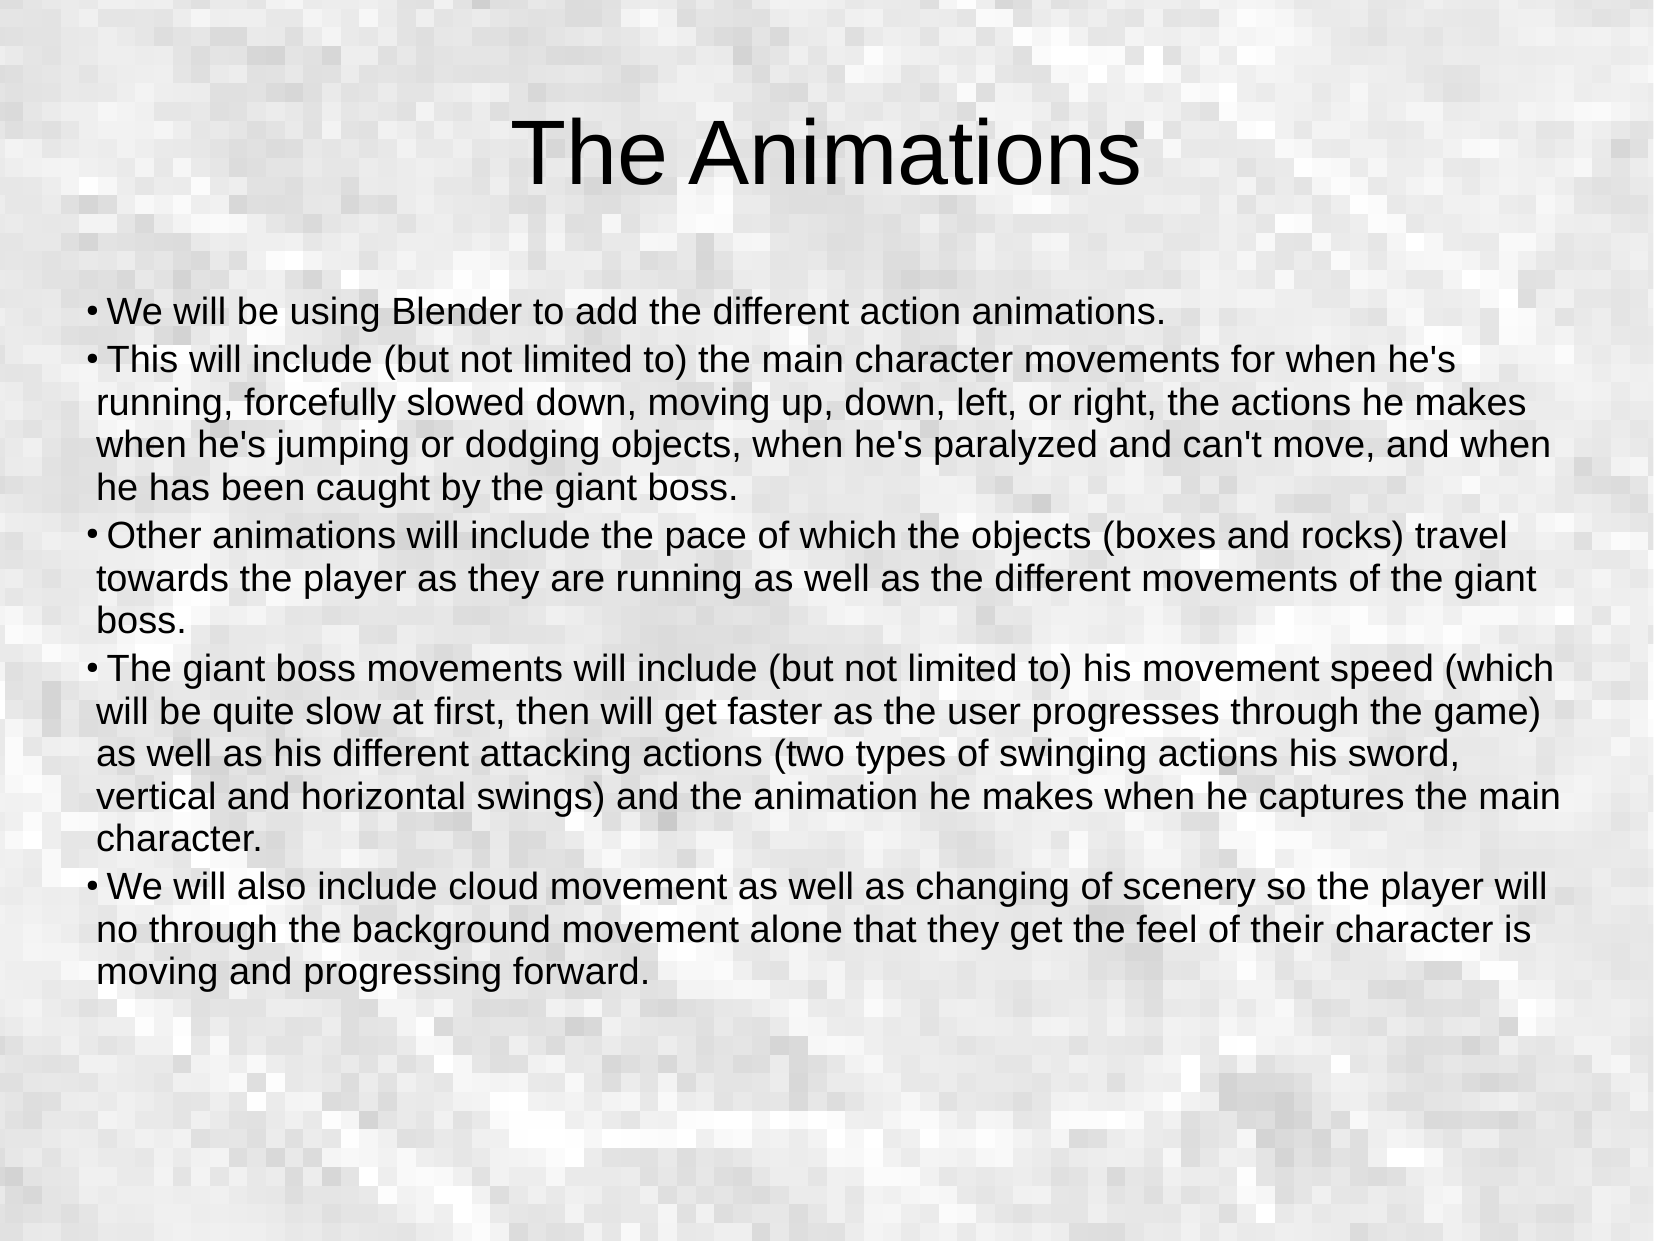

# The Animations
 We will be using Blender to add the different action animations.
 This will include (but not limited to) the main character movements for when he's running, forcefully slowed down, moving up, down, left, or right, the actions he makes when he's jumping or dodging objects, when he's paralyzed and can't move, and when he has been caught by the giant boss.
 Other animations will include the pace of which the objects (boxes and rocks) travel towards the player as they are running as well as the different movements of the giant boss.
 The giant boss movements will include (but not limited to) his movement speed (which will be quite slow at first, then will get faster as the user progresses through the game) as well as his different attacking actions (two types of swinging actions his sword, vertical and horizontal swings) and the animation he makes when he captures the main character.
 We will also include cloud movement as well as changing of scenery so the player will no through the background movement alone that they get the feel of their character is moving and progressing forward.